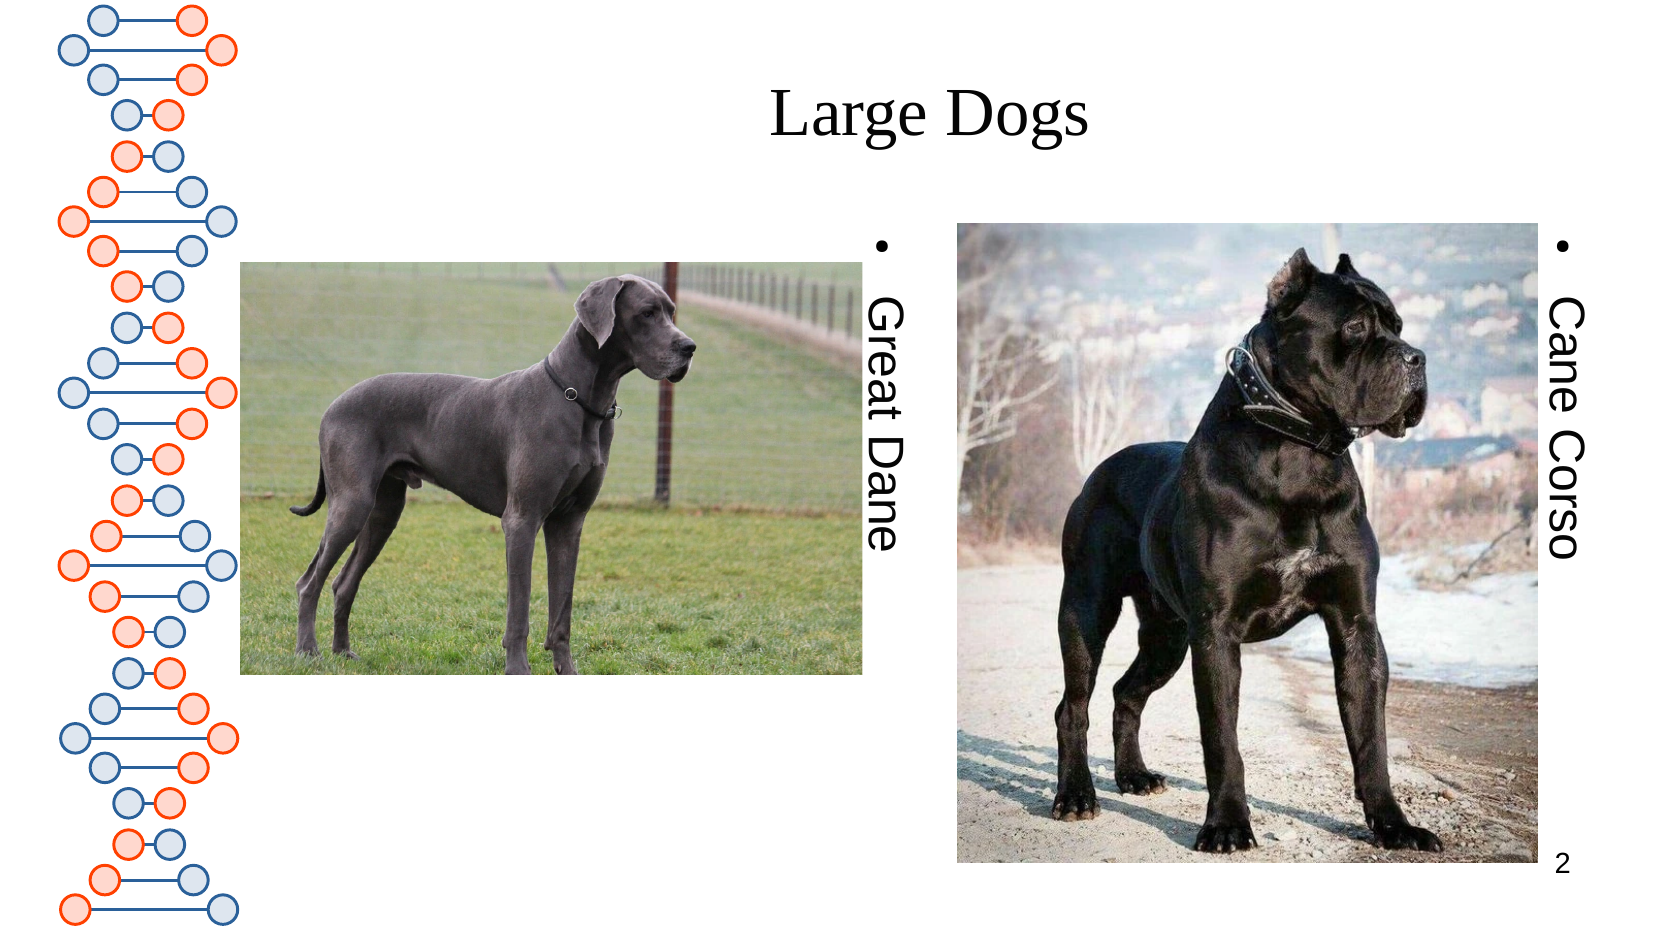

# Large Dogs
Great Dane
Cane Corso
2